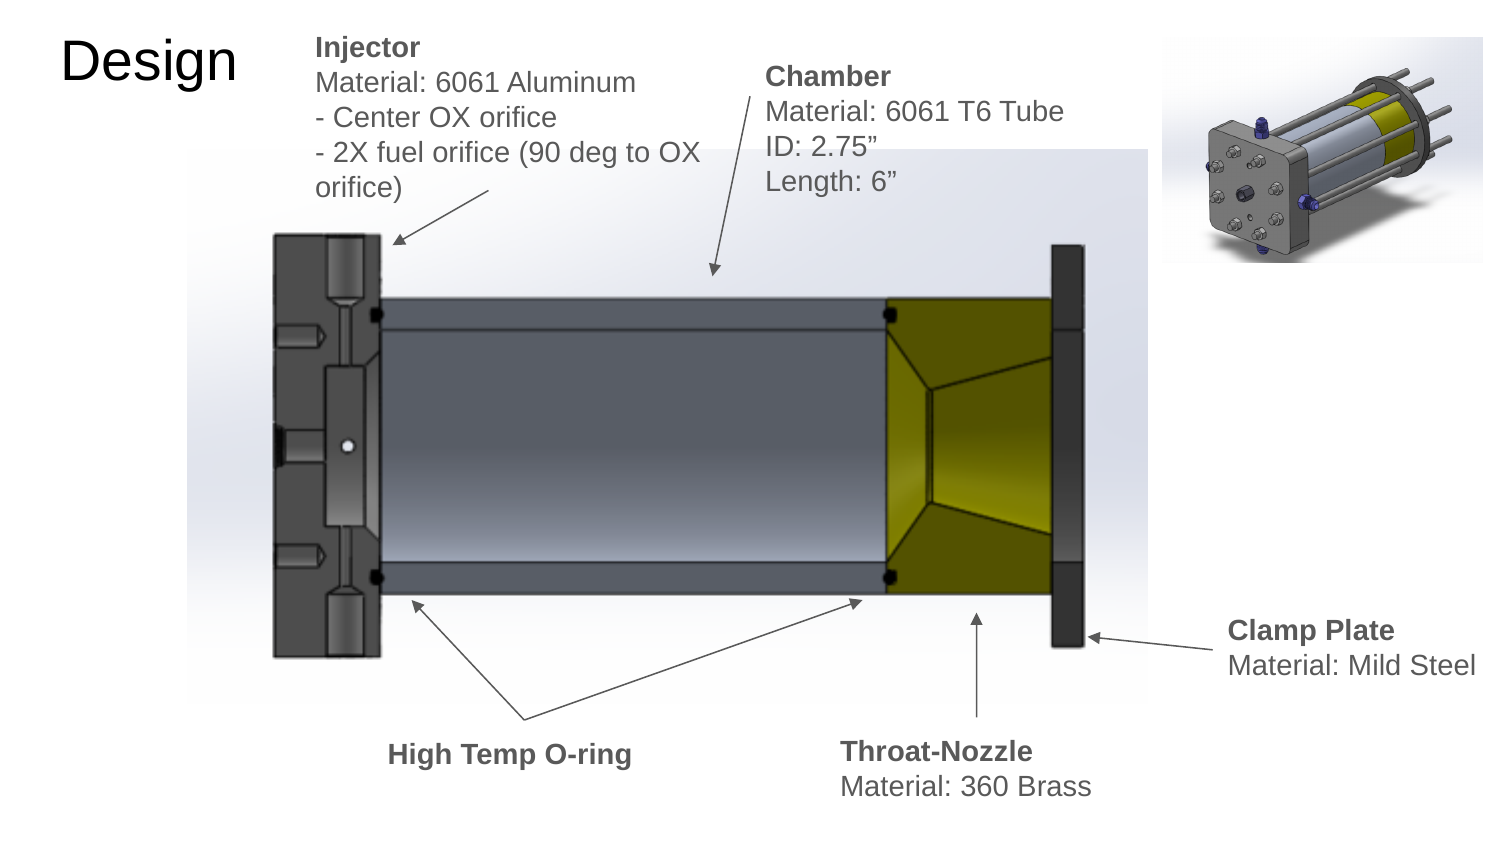

# Design
Injector
Material: 6061 Aluminum
- Center OX orifice
- 2X fuel orifice (90 deg to OX orifice)
Chamber
Material: 6061 T6 Tube
ID: 2.75”
Length: 6”
Clamp Plate
Material: Mild Steel
Throat-Nozzle
Material: 360 Brass
High Temp O-ring